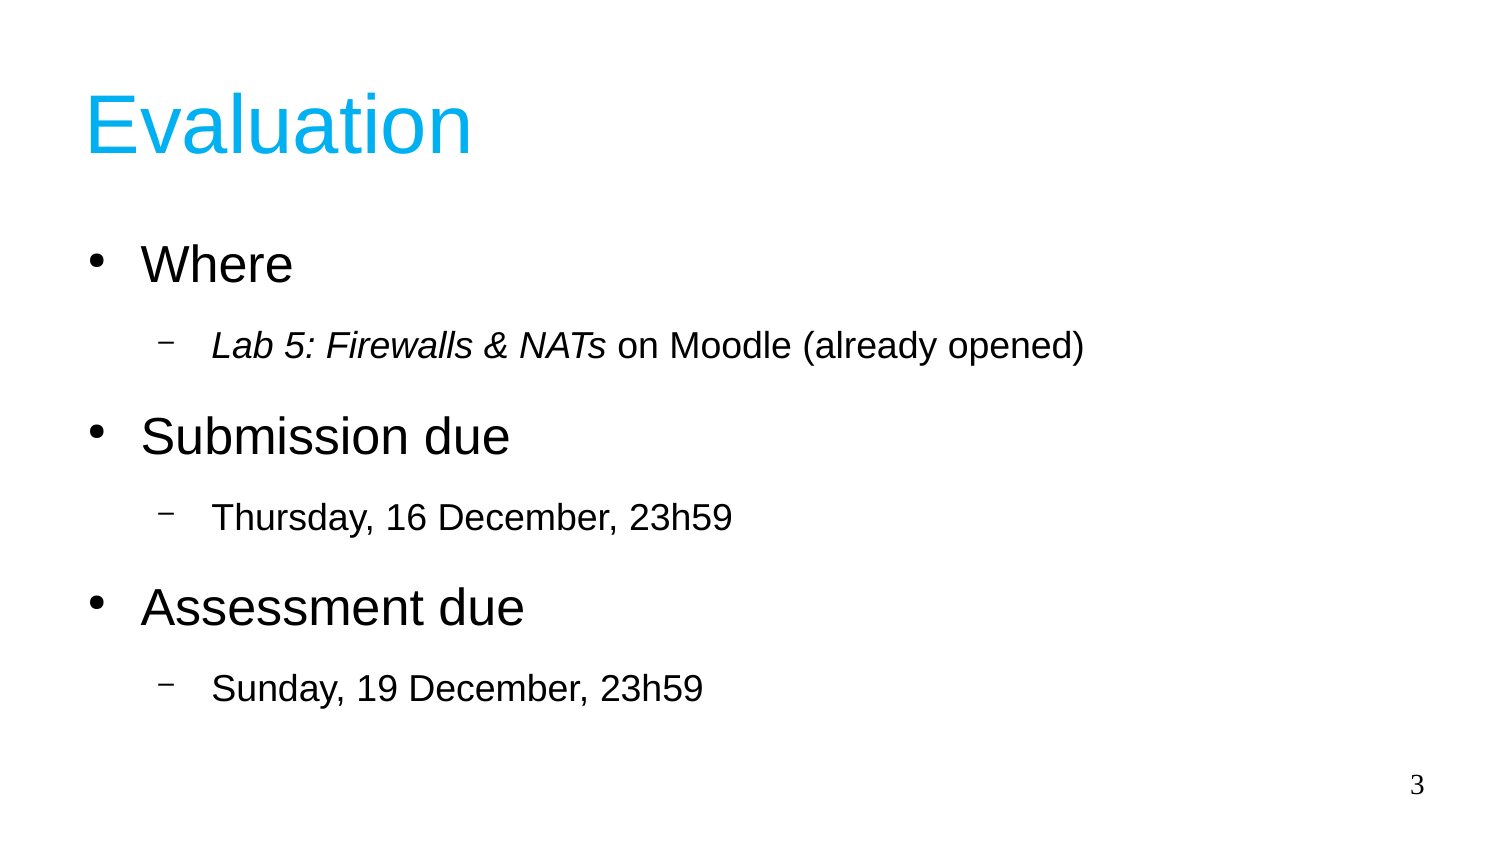

# Evaluation
Where
Lab 5: Firewalls & NATs on Moodle (already opened)
Submission due
Thursday, 16 December, 23h59
Assessment due
Sunday, 19 December, 23h59
3